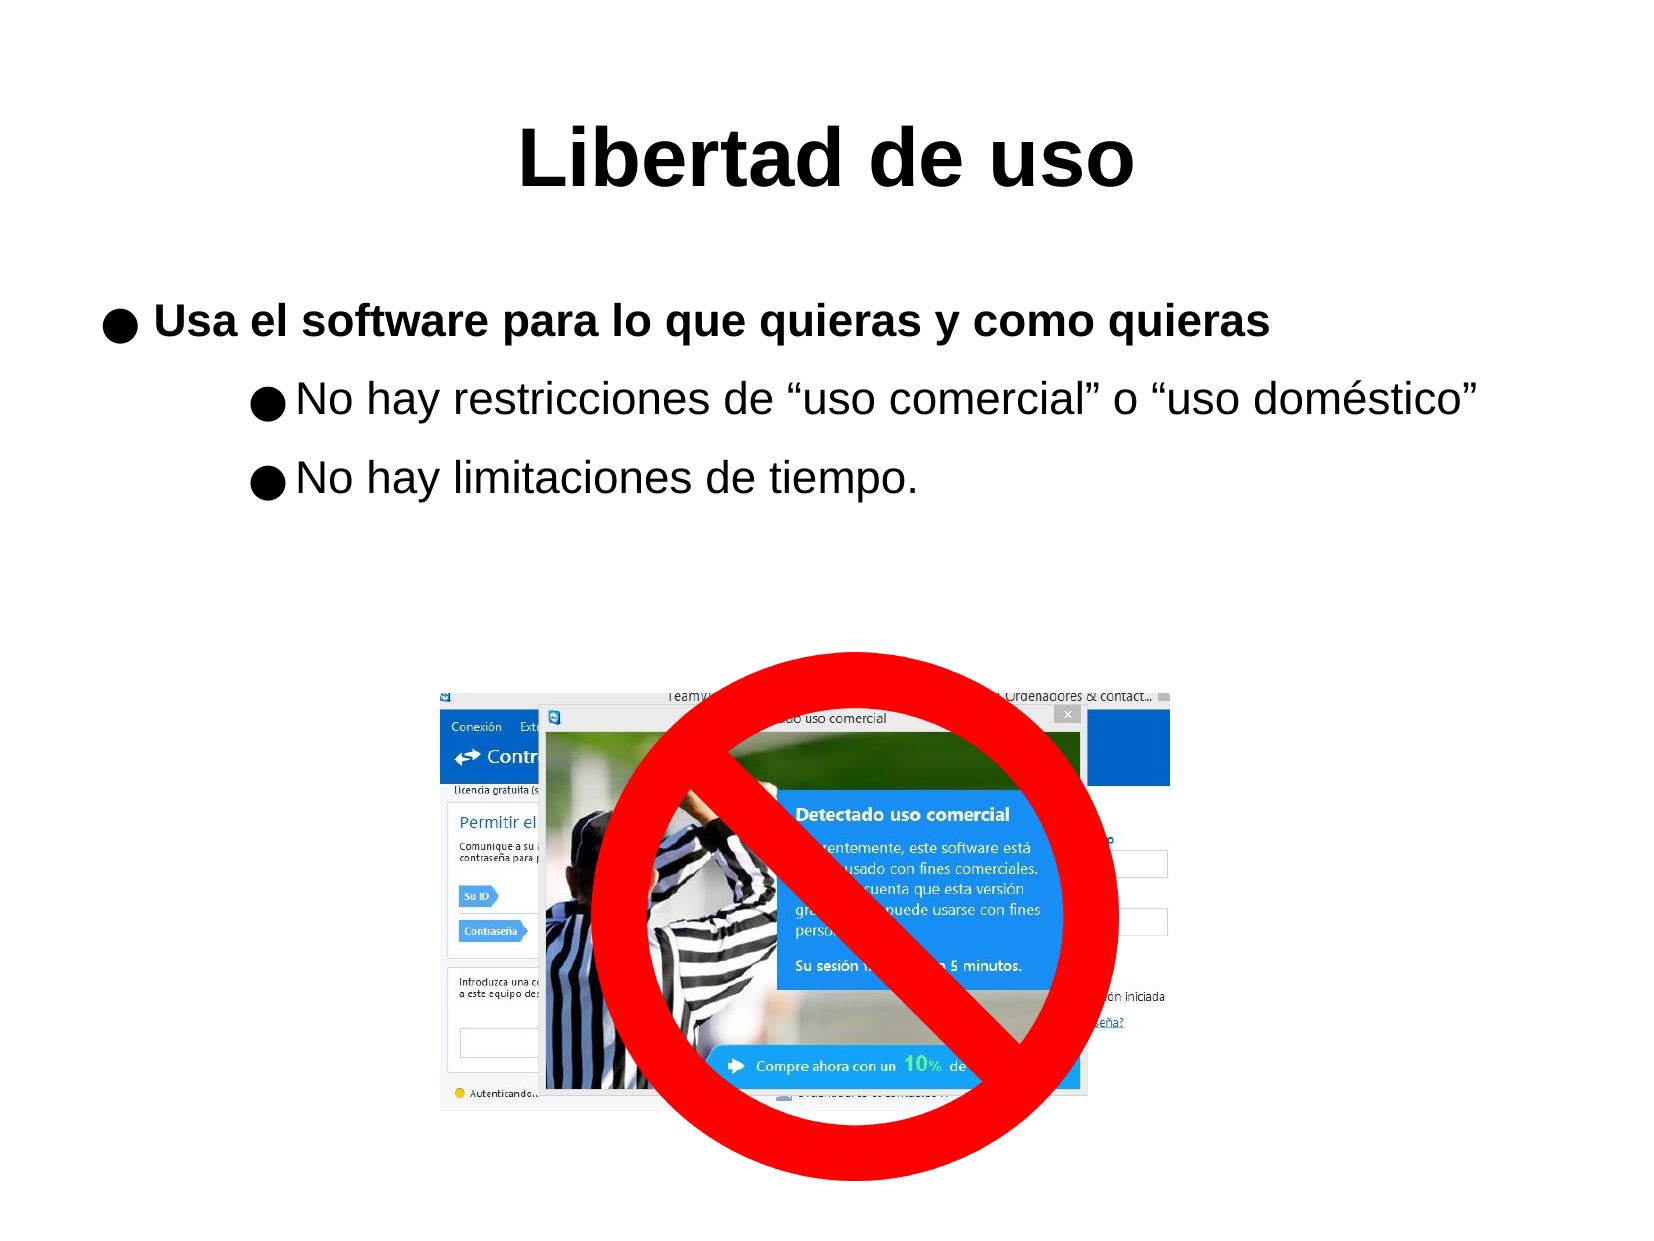

Libertad de uso
Usa el software para lo que quieras y como quieras
No hay restricciones de “uso comercial” o “uso doméstico”
No hay limitaciones de tiempo.